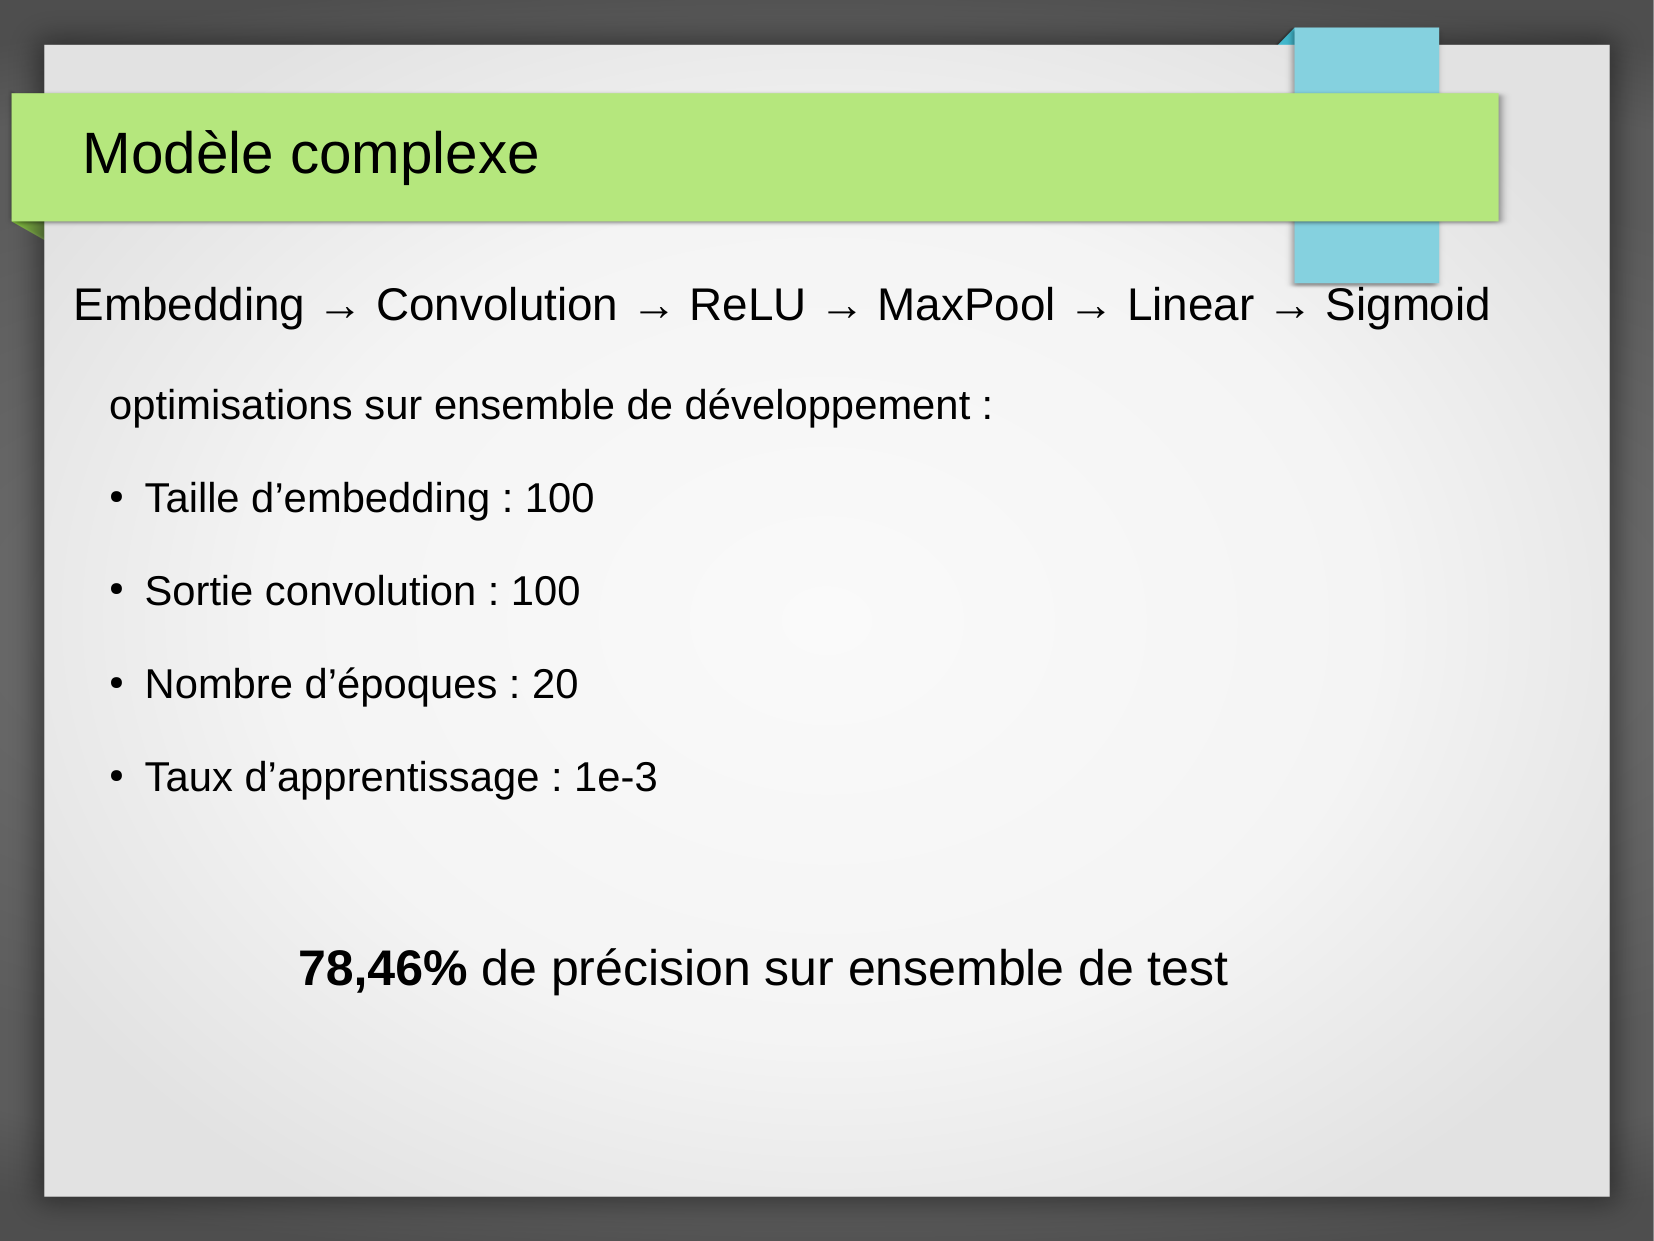

# Modèle complexe
Embedding → Convolution → ReLU → MaxPool → Linear → Sigmoid
optimisations sur ensemble de développement :
Taille d’embedding : 100
Sortie convolution : 100
Nombre d’époques : 20
Taux d’apprentissage : 1e-3
78,46% de précision sur ensemble de test